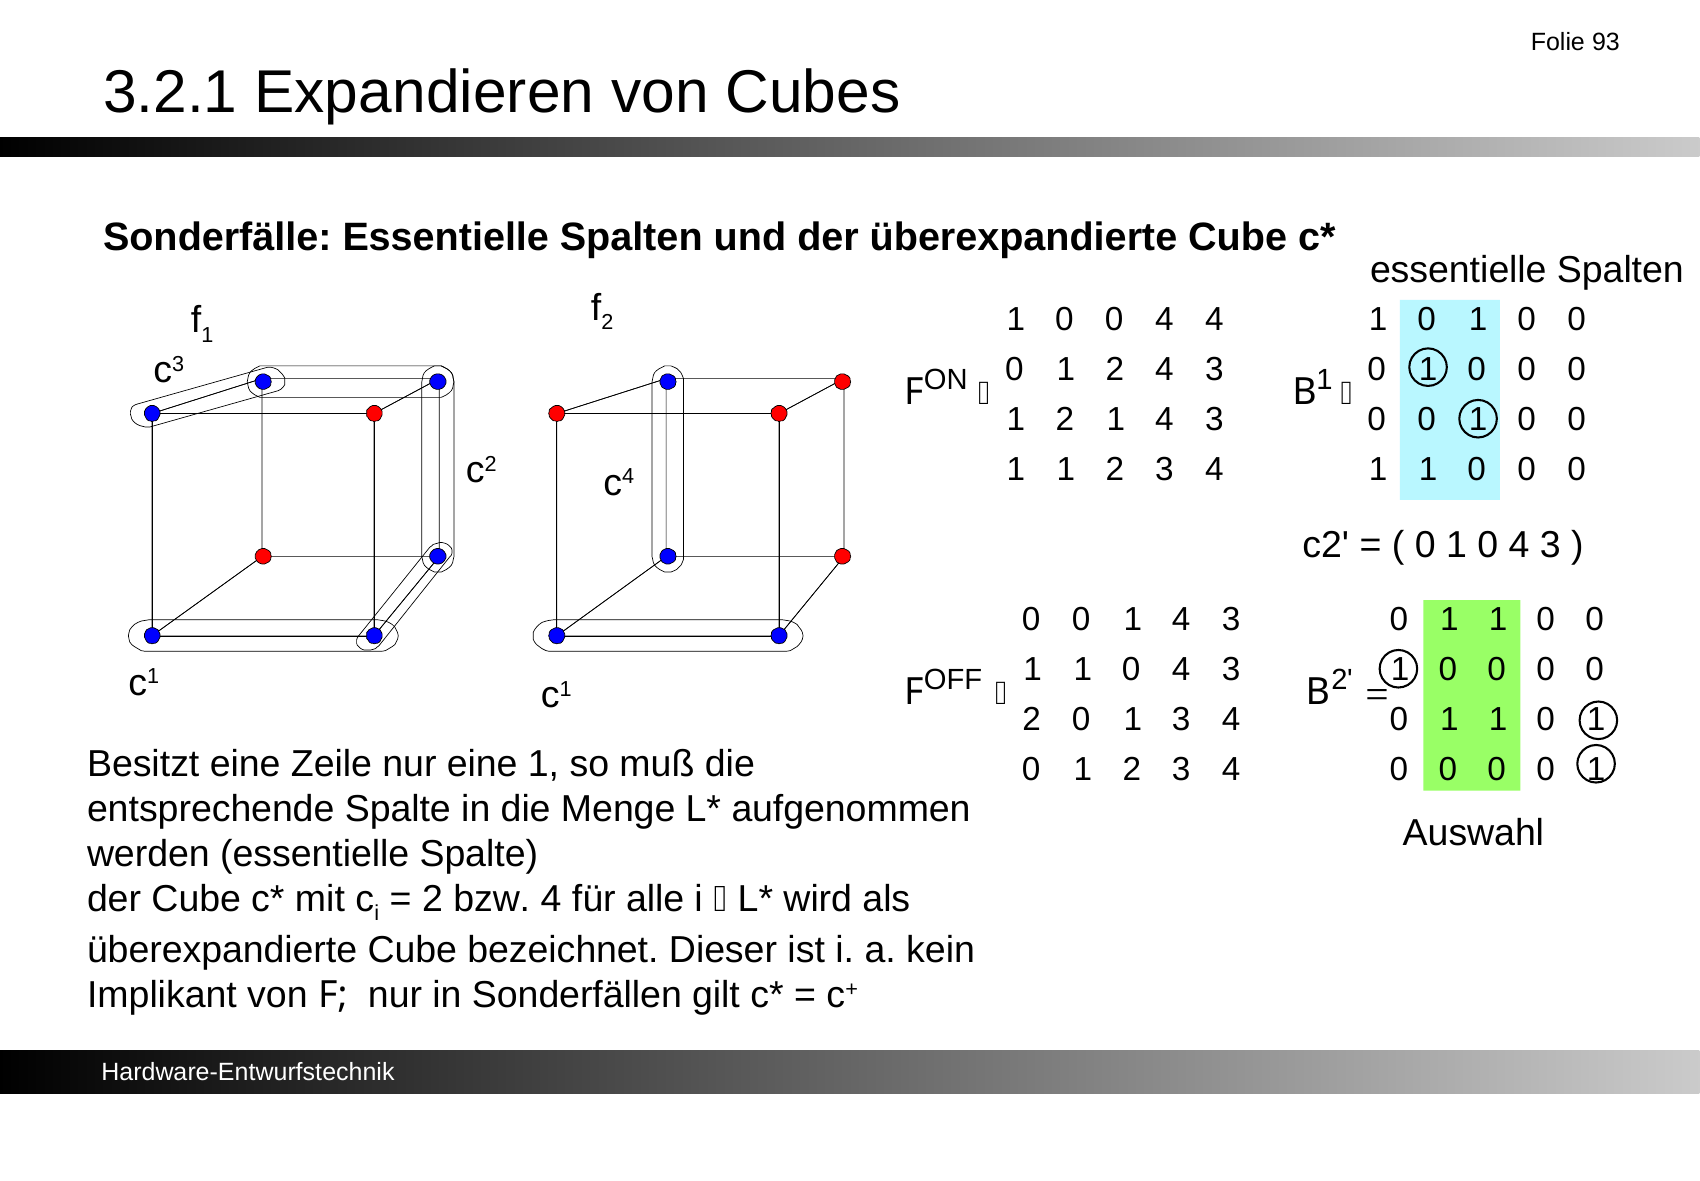

# 3.2.1 Expandieren von Cubes
Sonderfälle: Essentielle Spalten und der überexpandierte Cube c*
essentielle Spalten
f2
f1
c3
c2
c4
c2' = ( 0 1 0 4 3 )
c1
c1
Besitzt eine Zeile nur eine 1, so muß die entsprechende Spalte in die Menge L* aufgenommen werden (essentielle Spalte)
der Cube c* mit ci = 2 bzw. 4 für alle i  L* wird als überexpandierte Cube bezeichnet. Dieser ist i. a. kein Implikant von F; nur in Sonderfällen gilt c* = c+
Auswahl